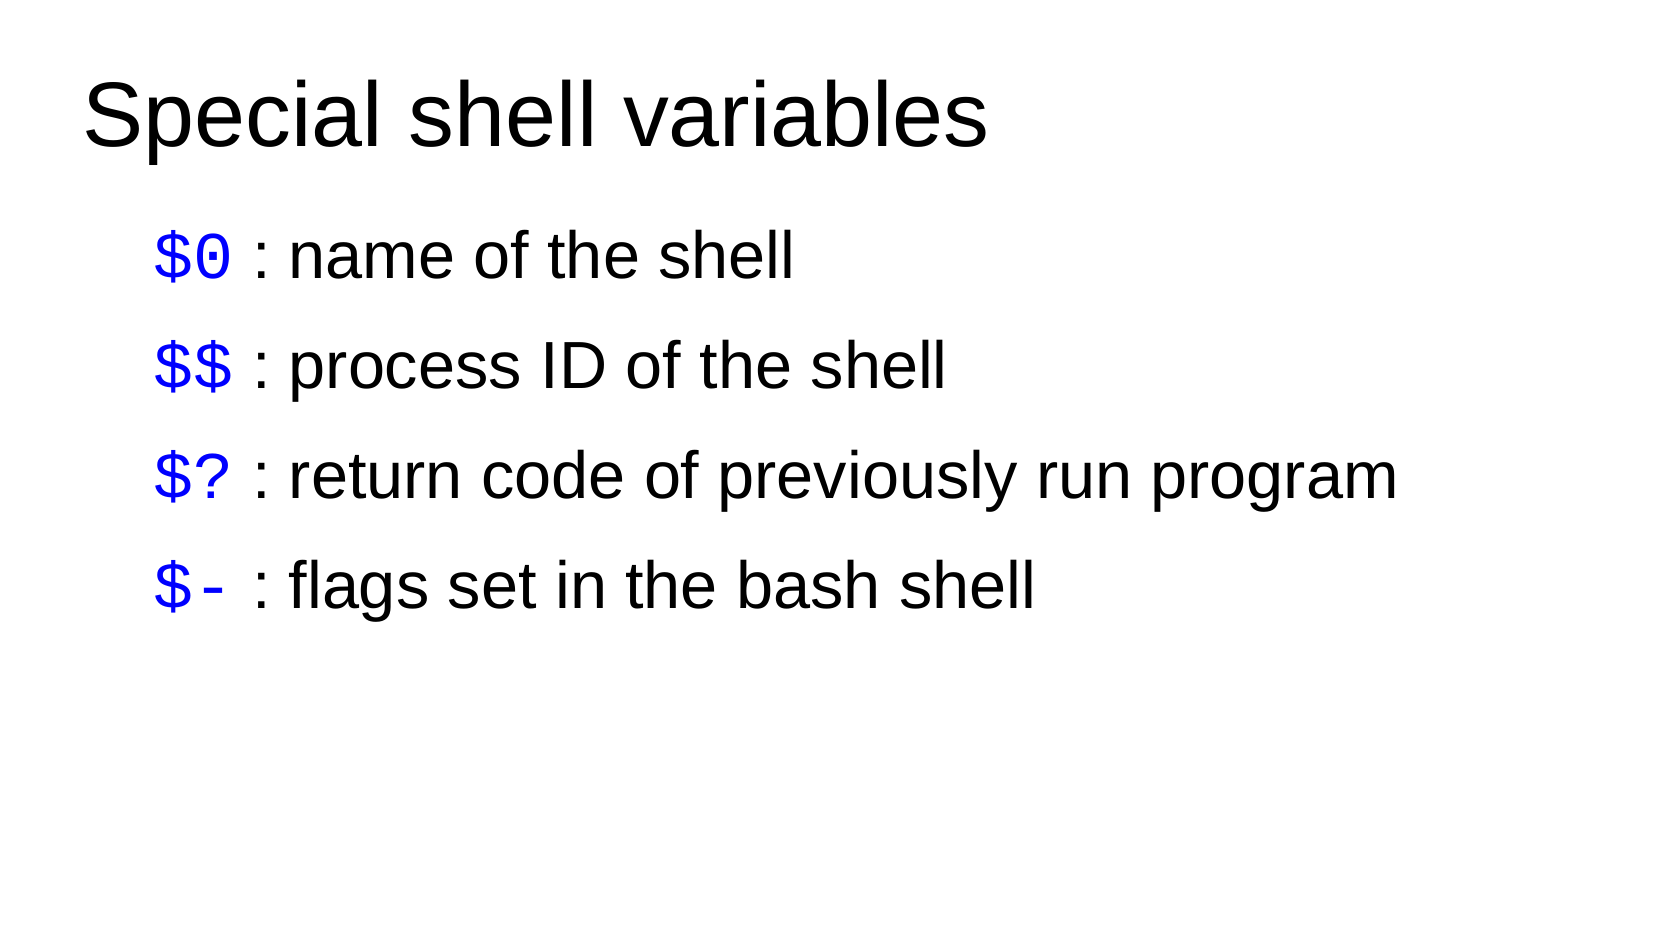

# Special shell variables
$0 : name of the shell
$$ : process ID of the shell
$? : return code of previously run program
$- : flags set in the bash shell